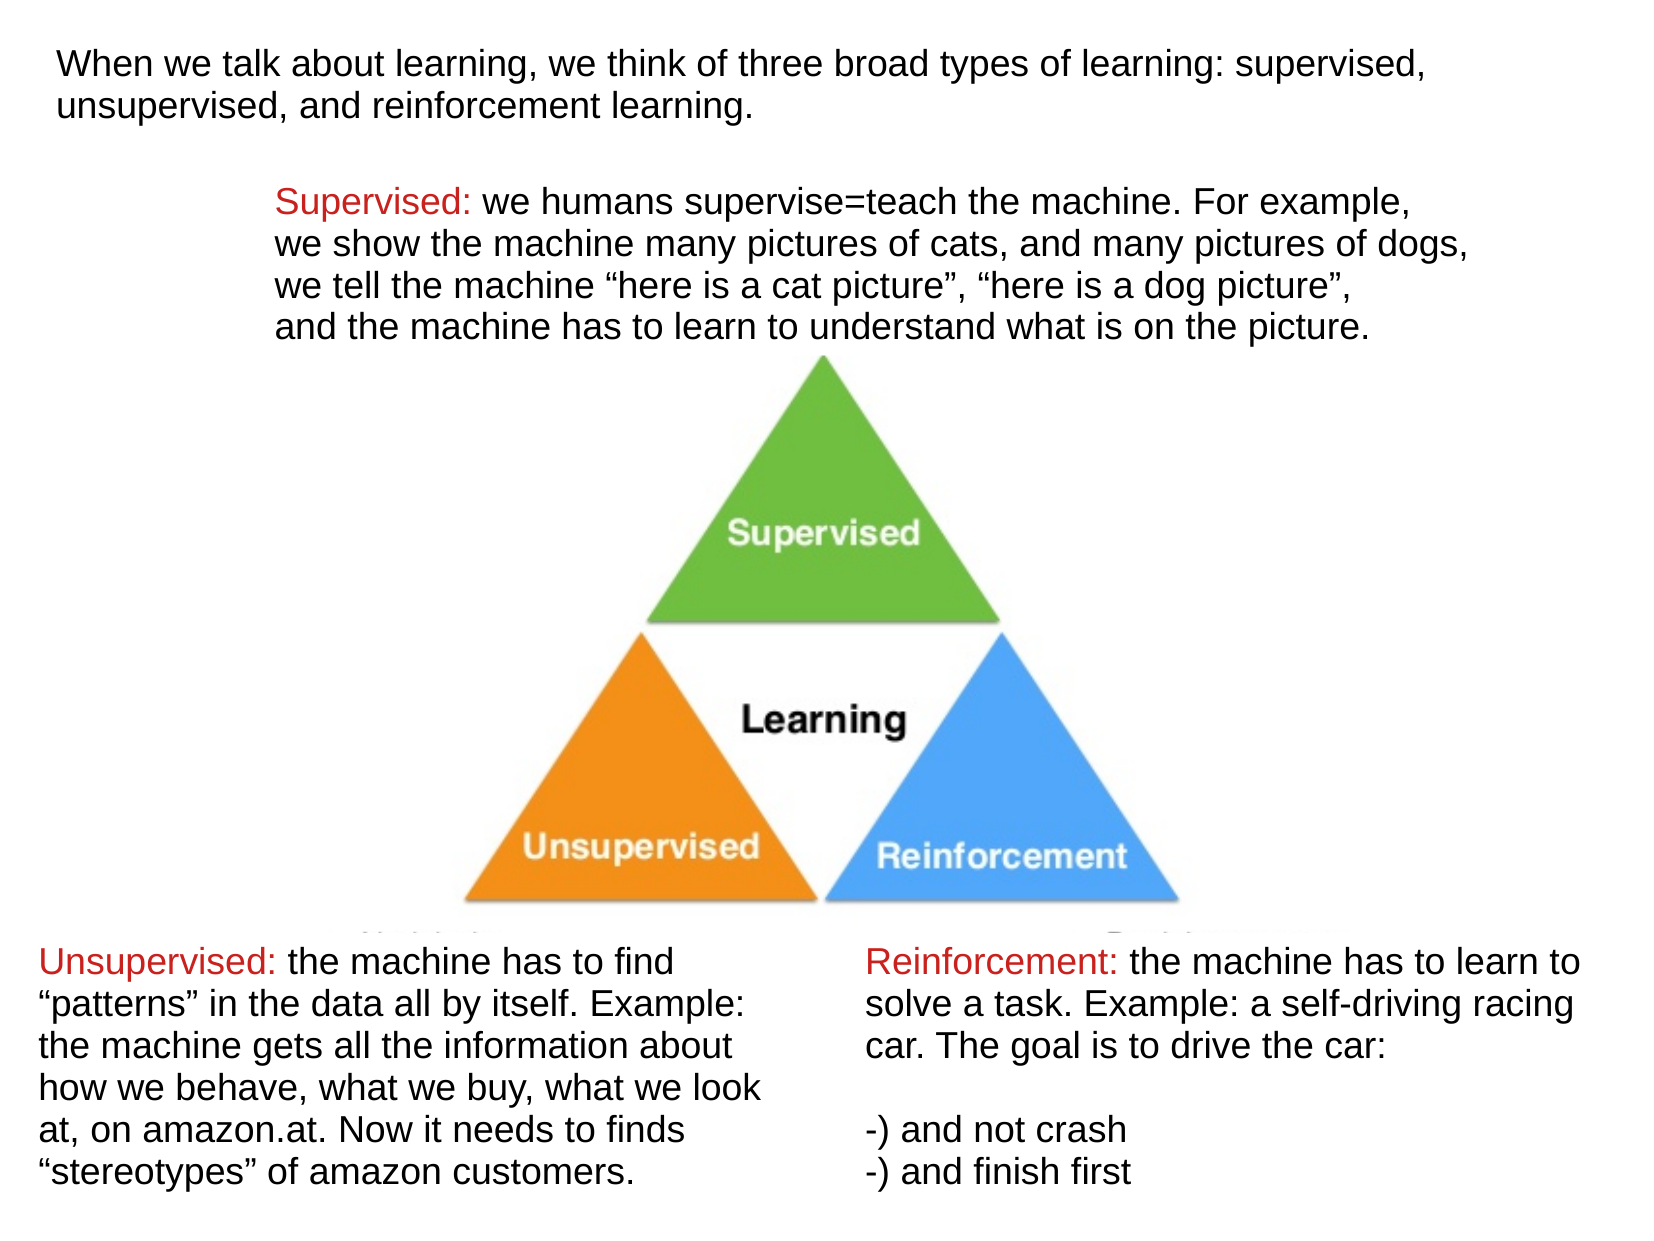

When we talk about learning, we think of three broad types of learning: supervised,
unsupervised, and reinforcement learning.
Supervised: we humans supervise=teach the machine. For example,
we show the machine many pictures of cats, and many pictures of dogs,
we tell the machine “here is a cat picture”, “here is a dog picture”,
and the machine has to learn to understand what is on the picture.
Unsupervised: the machine has to find “patterns” in the data all by itself. Example:
the machine gets all the information about how we behave, what we buy, what we look at, on amazon.at. Now it needs to finds
“stereotypes” of amazon customers.
Reinforcement: the machine has to learn to solve a task. Example: a self-driving racing car. The goal is to drive the car:
-) and not crash
-) and finish first
4